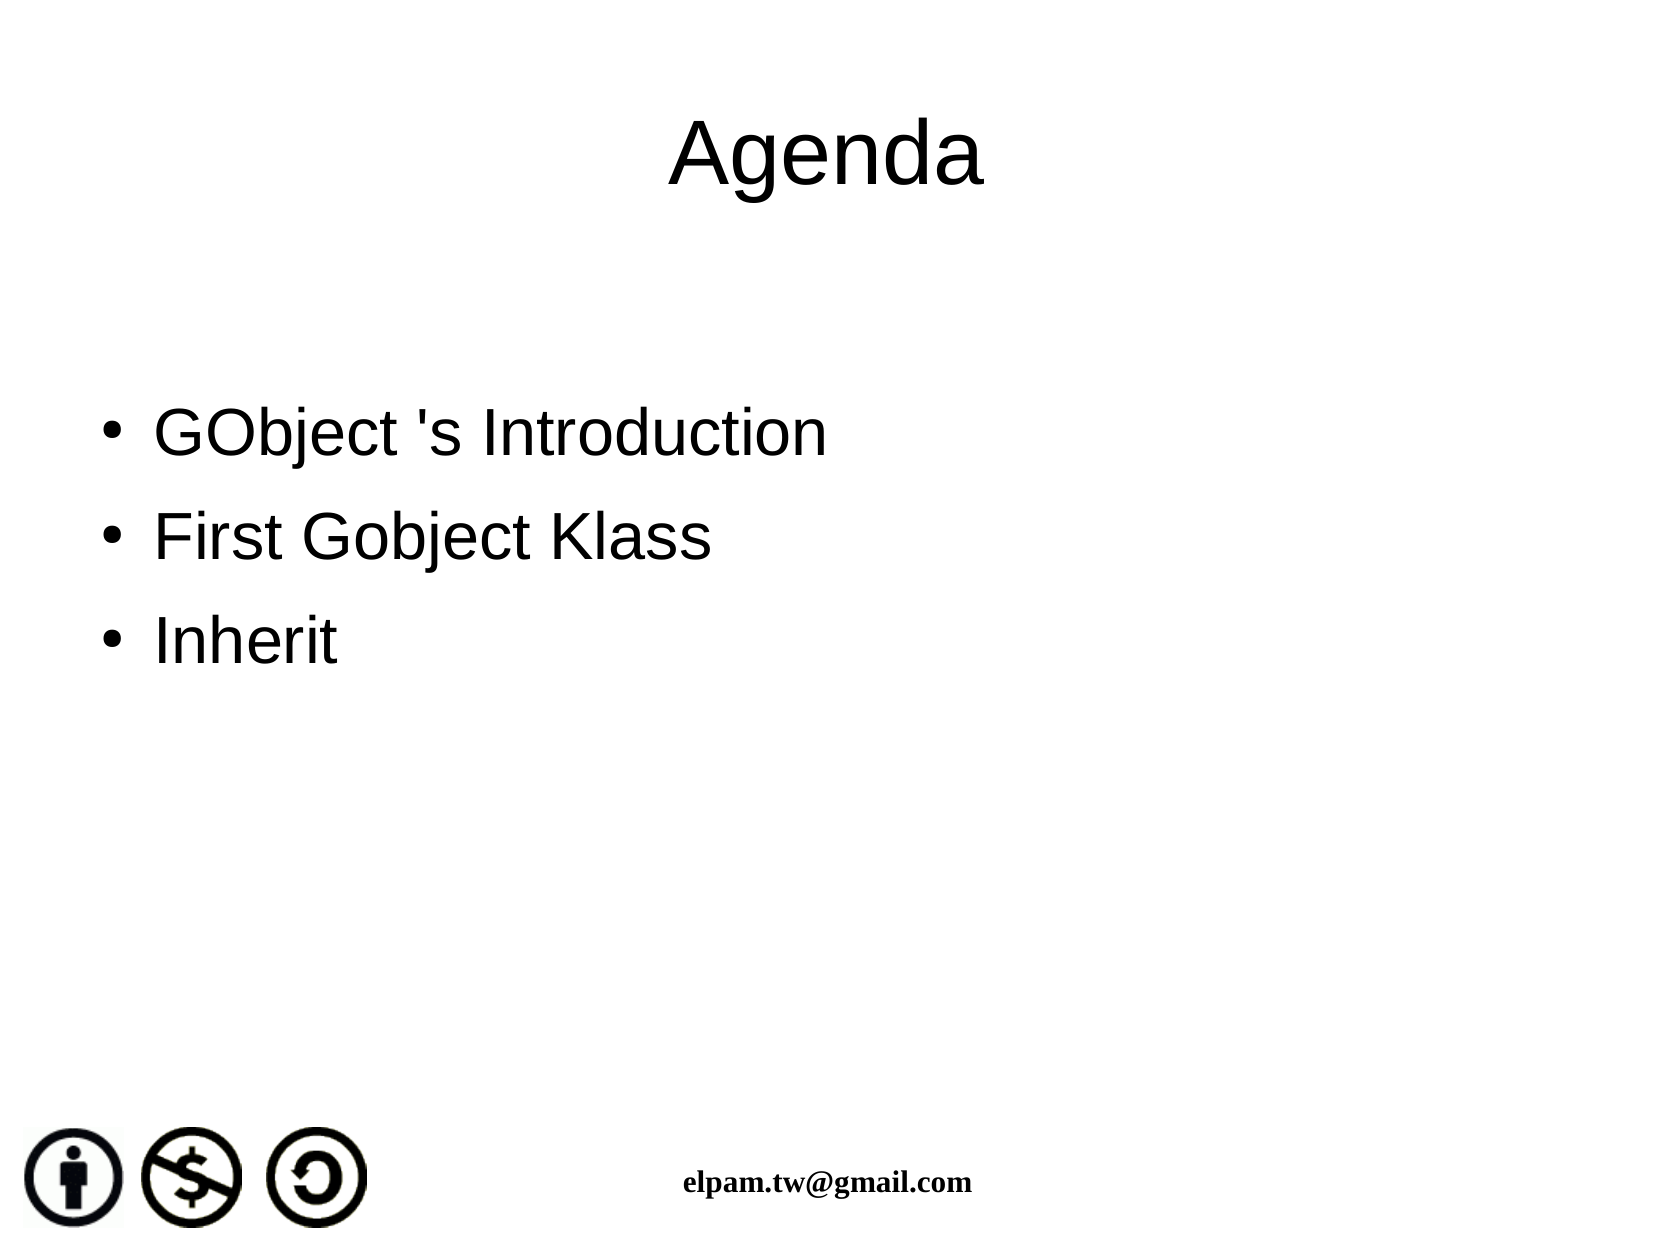

# Agenda
GObject 's Introduction
First Gobject Klass
Inherit